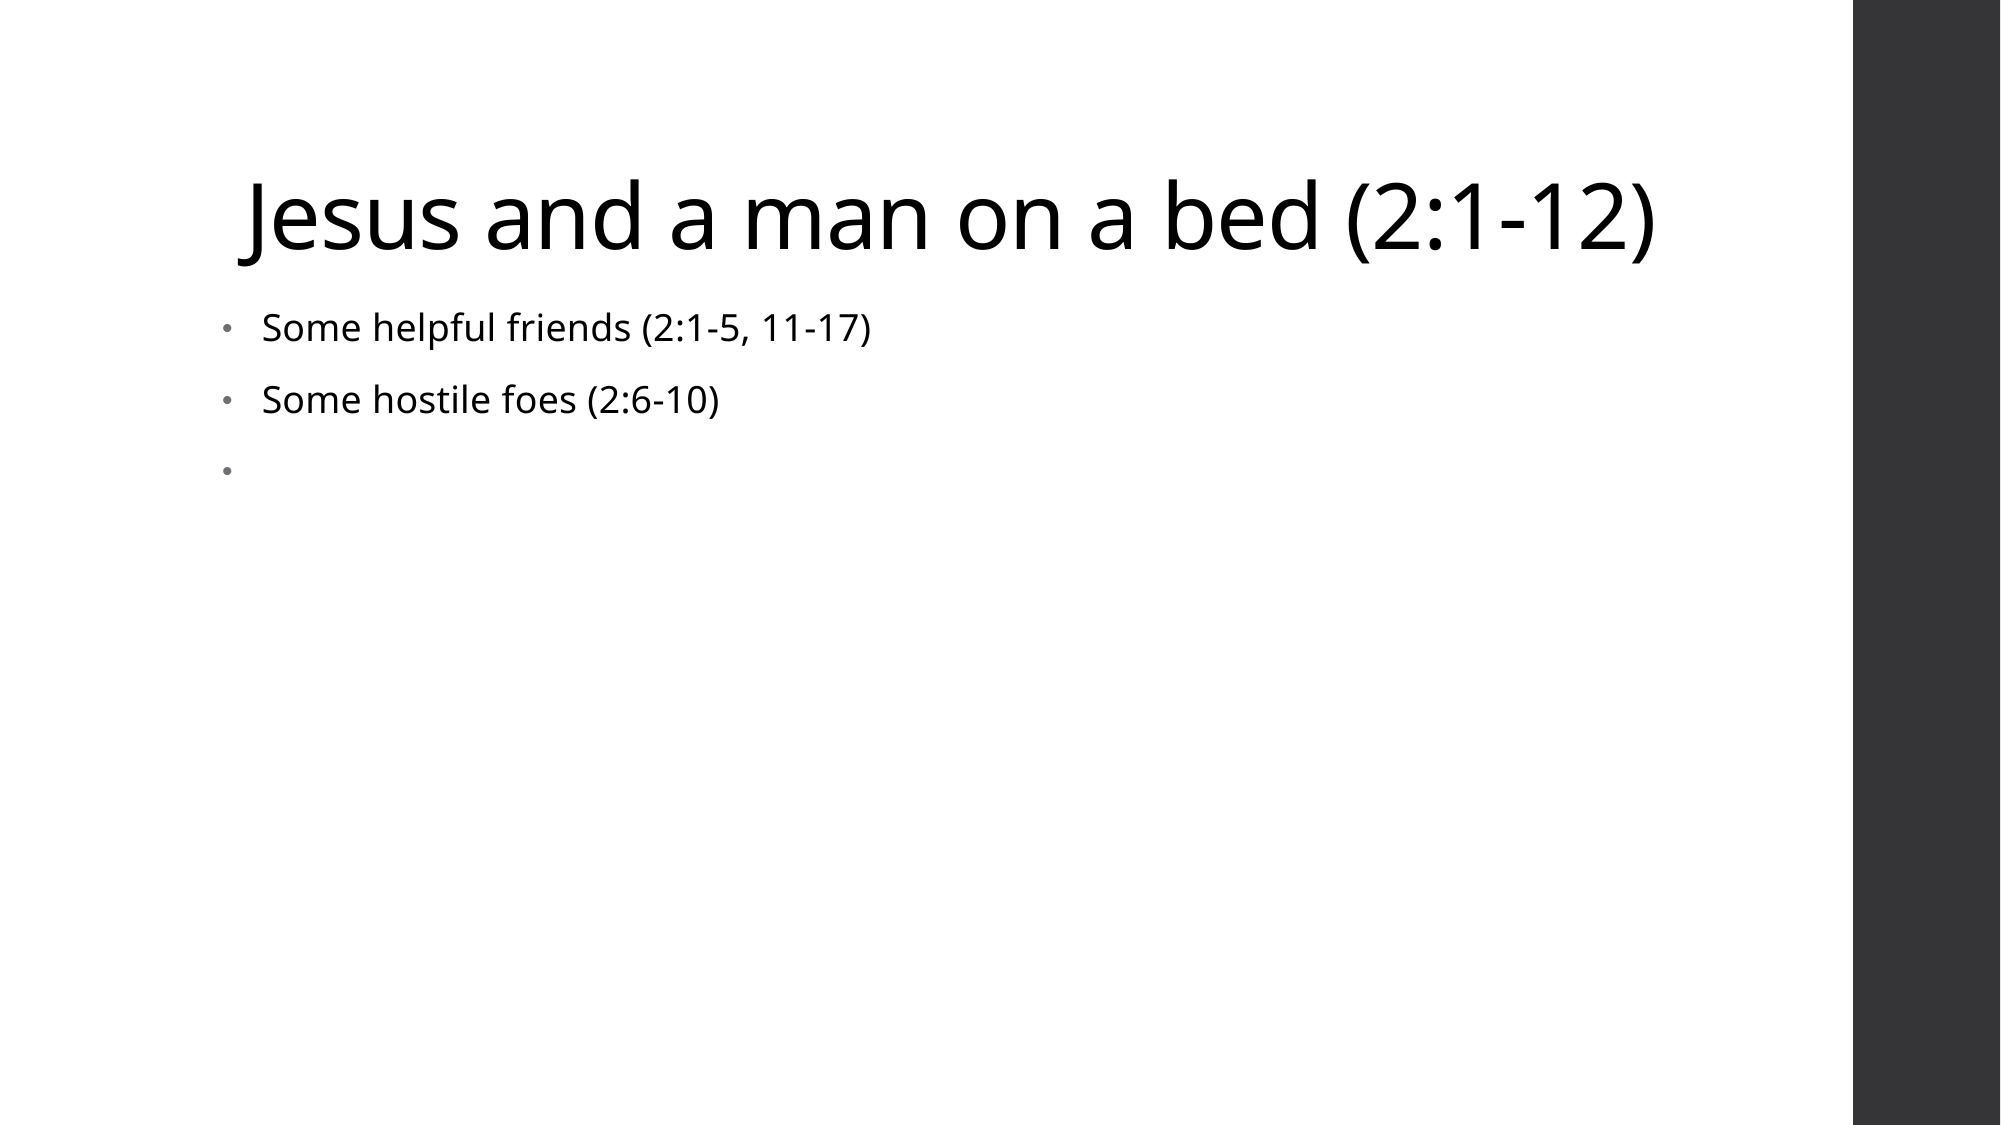

# Jesus and a man on a bed (2:1-12)
 Some helpful friends (2:1-5, 11-17)
 Some hostile foes (2:6-10)